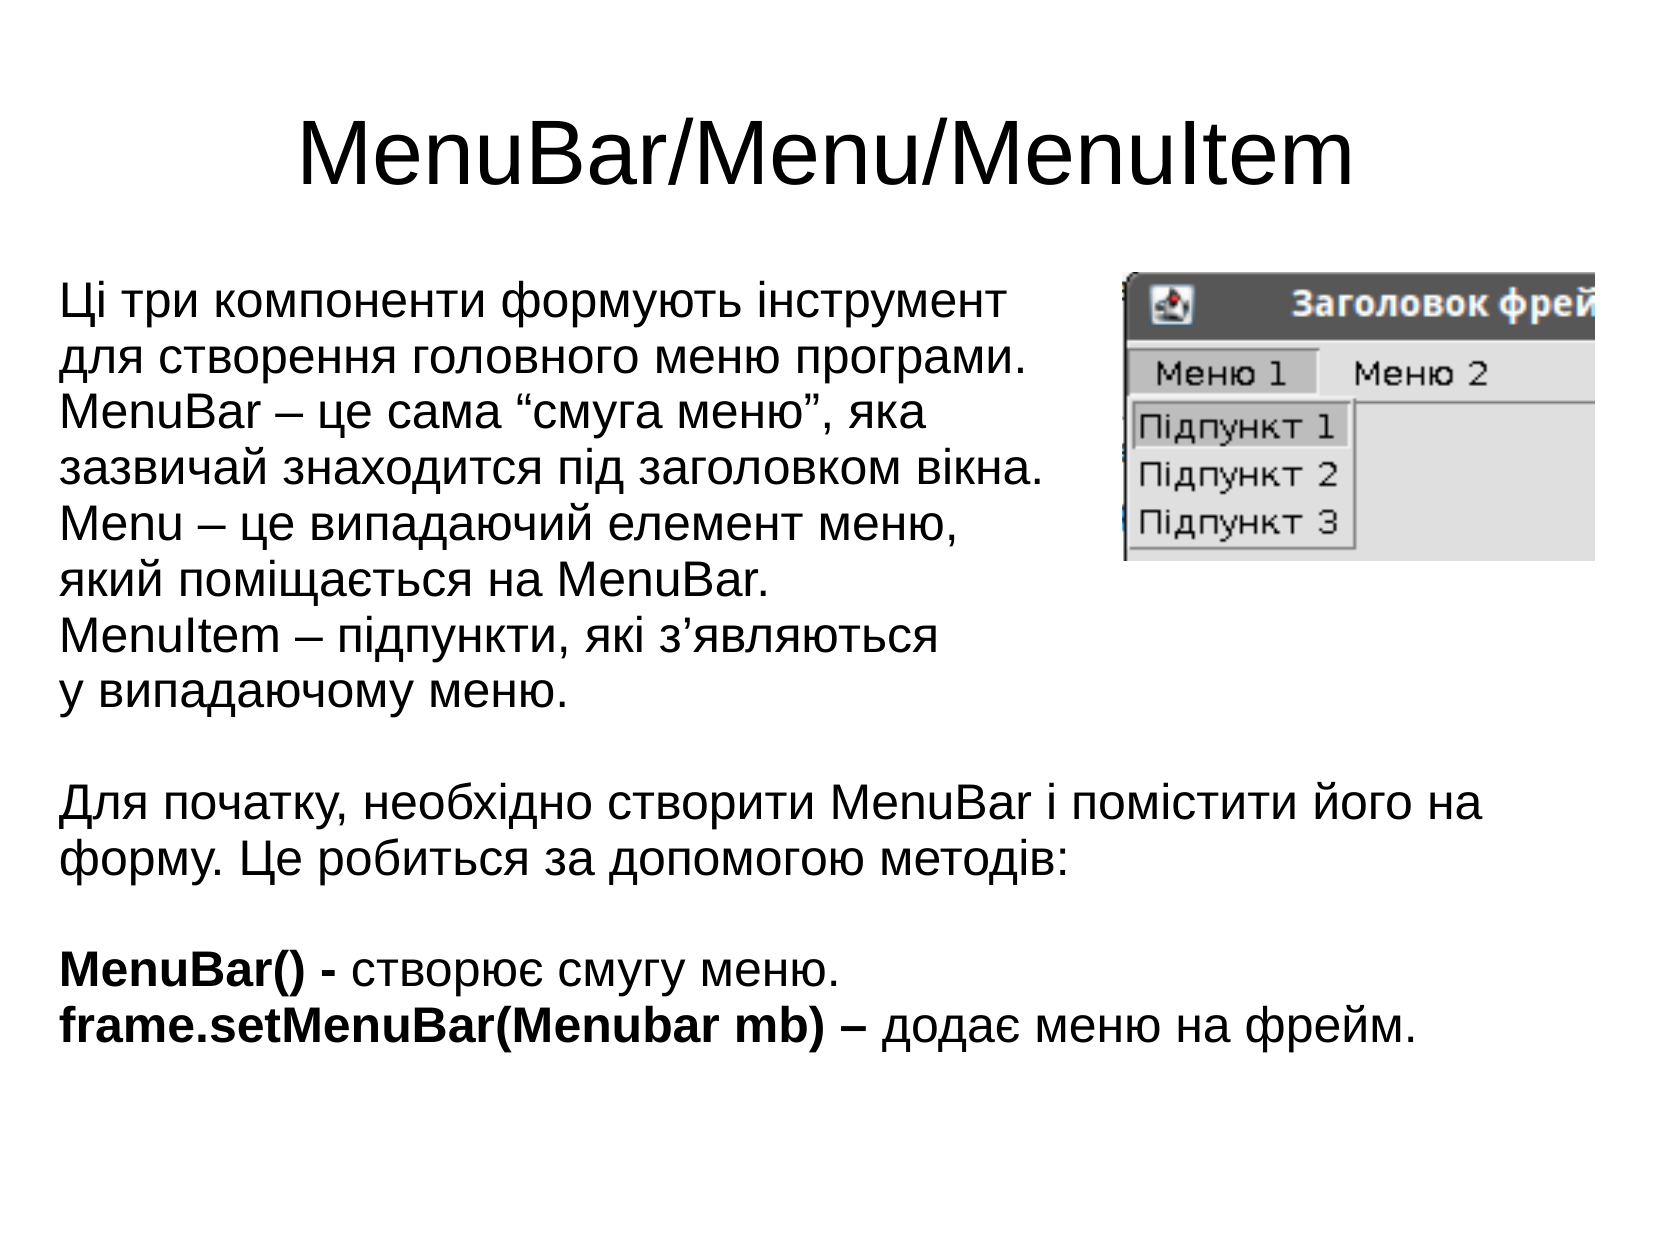

# MenuBar/Menu/MenuItem
Ці три компоненти формують інструмент
для створення головного меню програми.
MenuBar – це сама “смуга меню”, яка
зазвичай знаходится під заголовком вікна.
Menu – це випадаючий елемент меню,
який поміщається на MenuBar.
MenuItem – підпункти, які з’являються
у випадаючому меню.
Для початку, необхідно створити MenuBar і помістити його на форму. Це робиться за допомогою методів:
MenuBar() - створює смугу меню.
frame.setMenuBar(Menubar mb) – додає меню на фрейм.